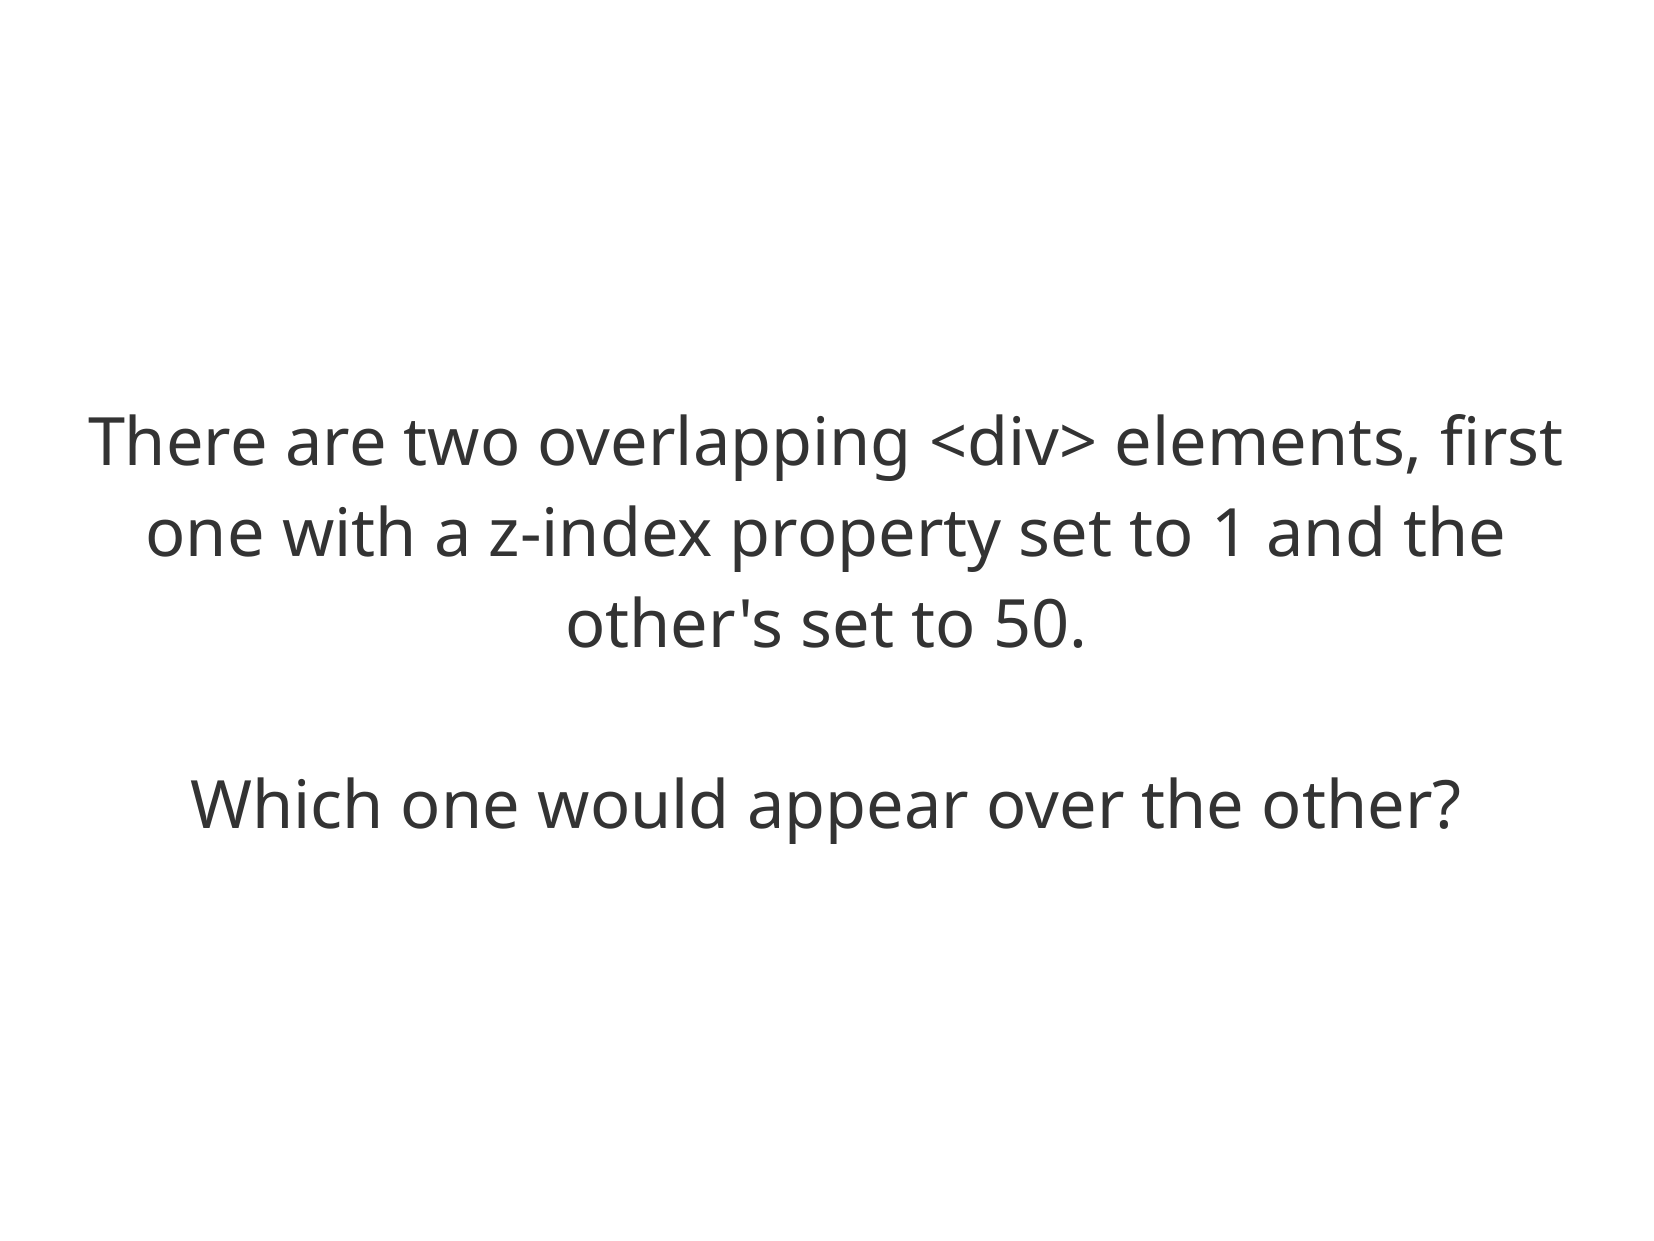

# There are two overlapping <div> elements, first one with a z-index property set to 1 and the other's set to 50.
Which one would appear over the other?